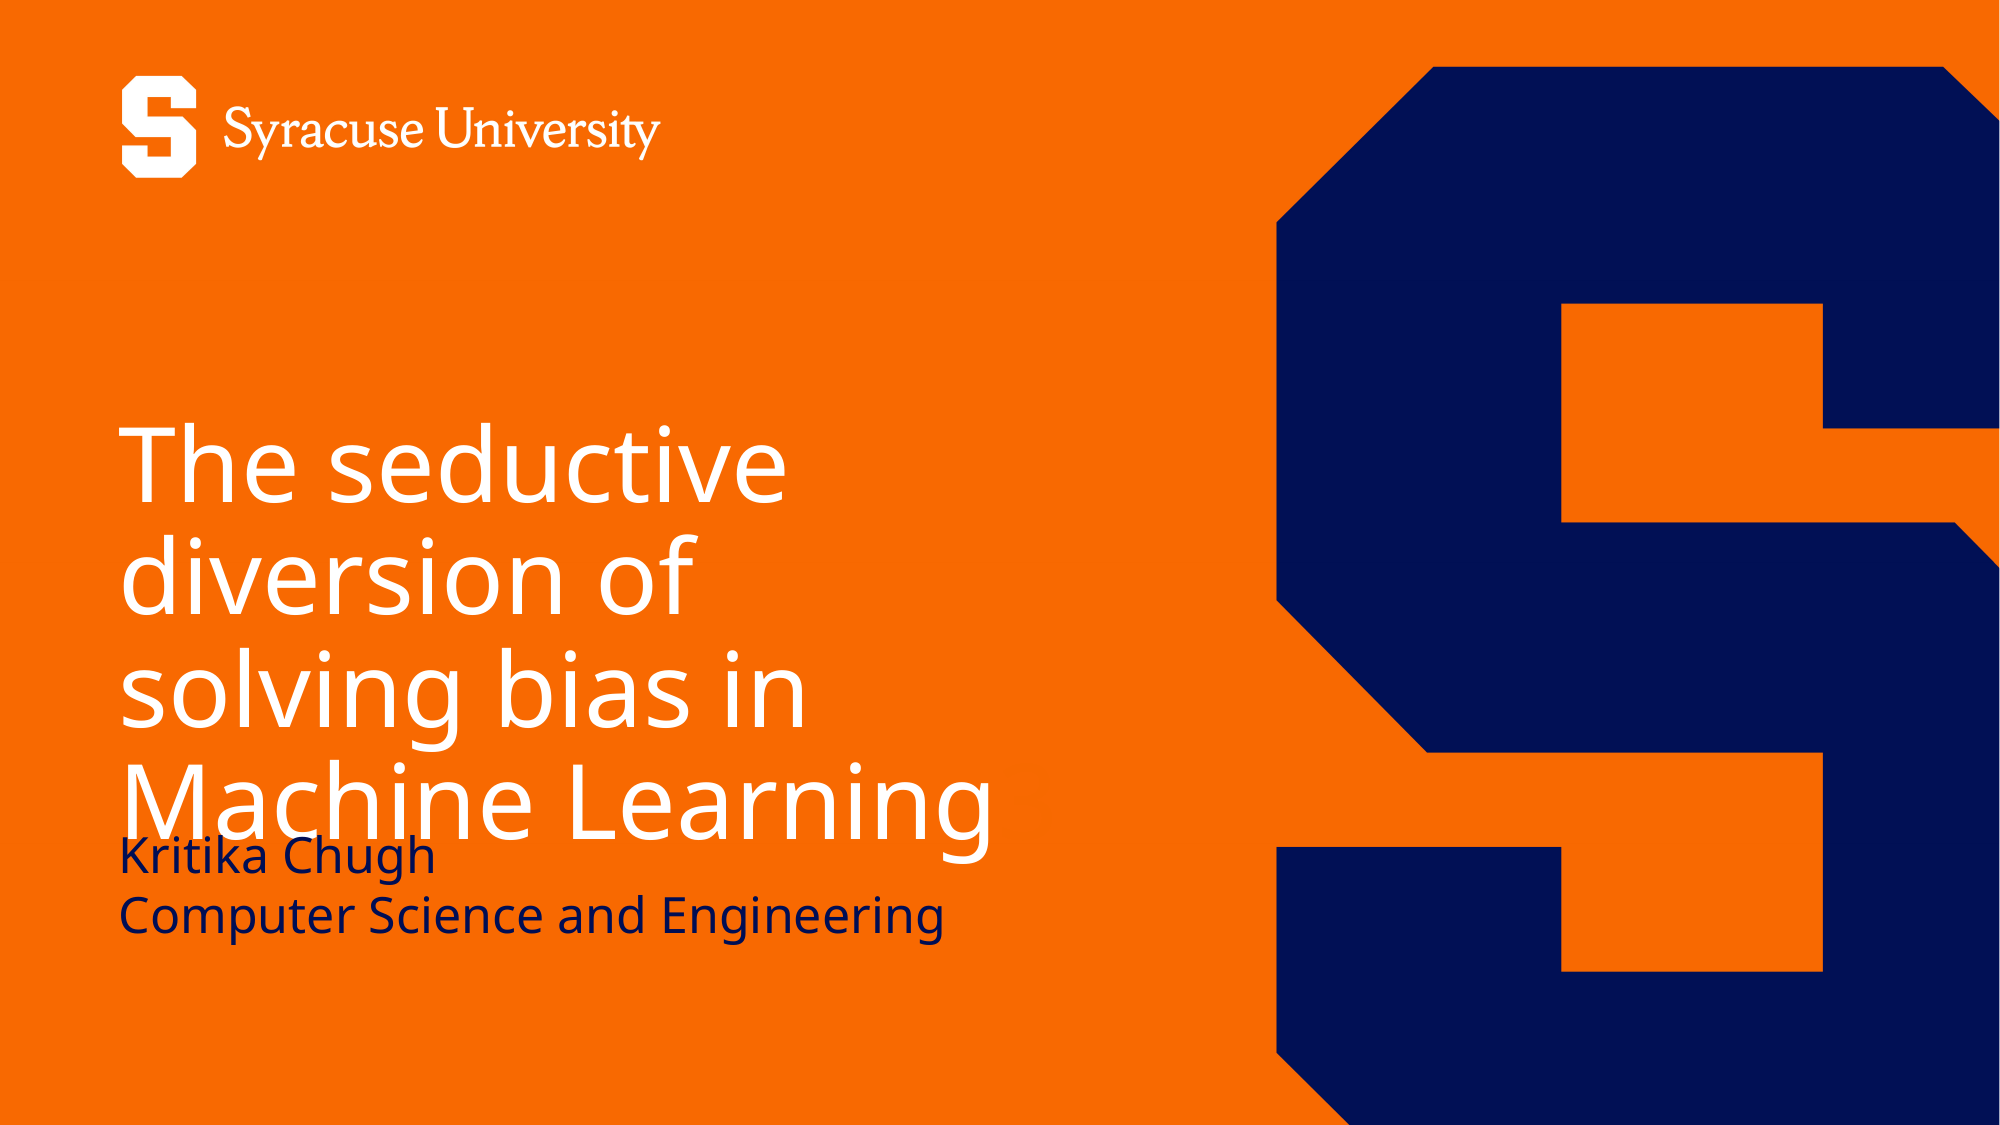

# The seductive diversion of solving bias in Machine Learning3
Kritika Chugh
Computer Science and Engineering